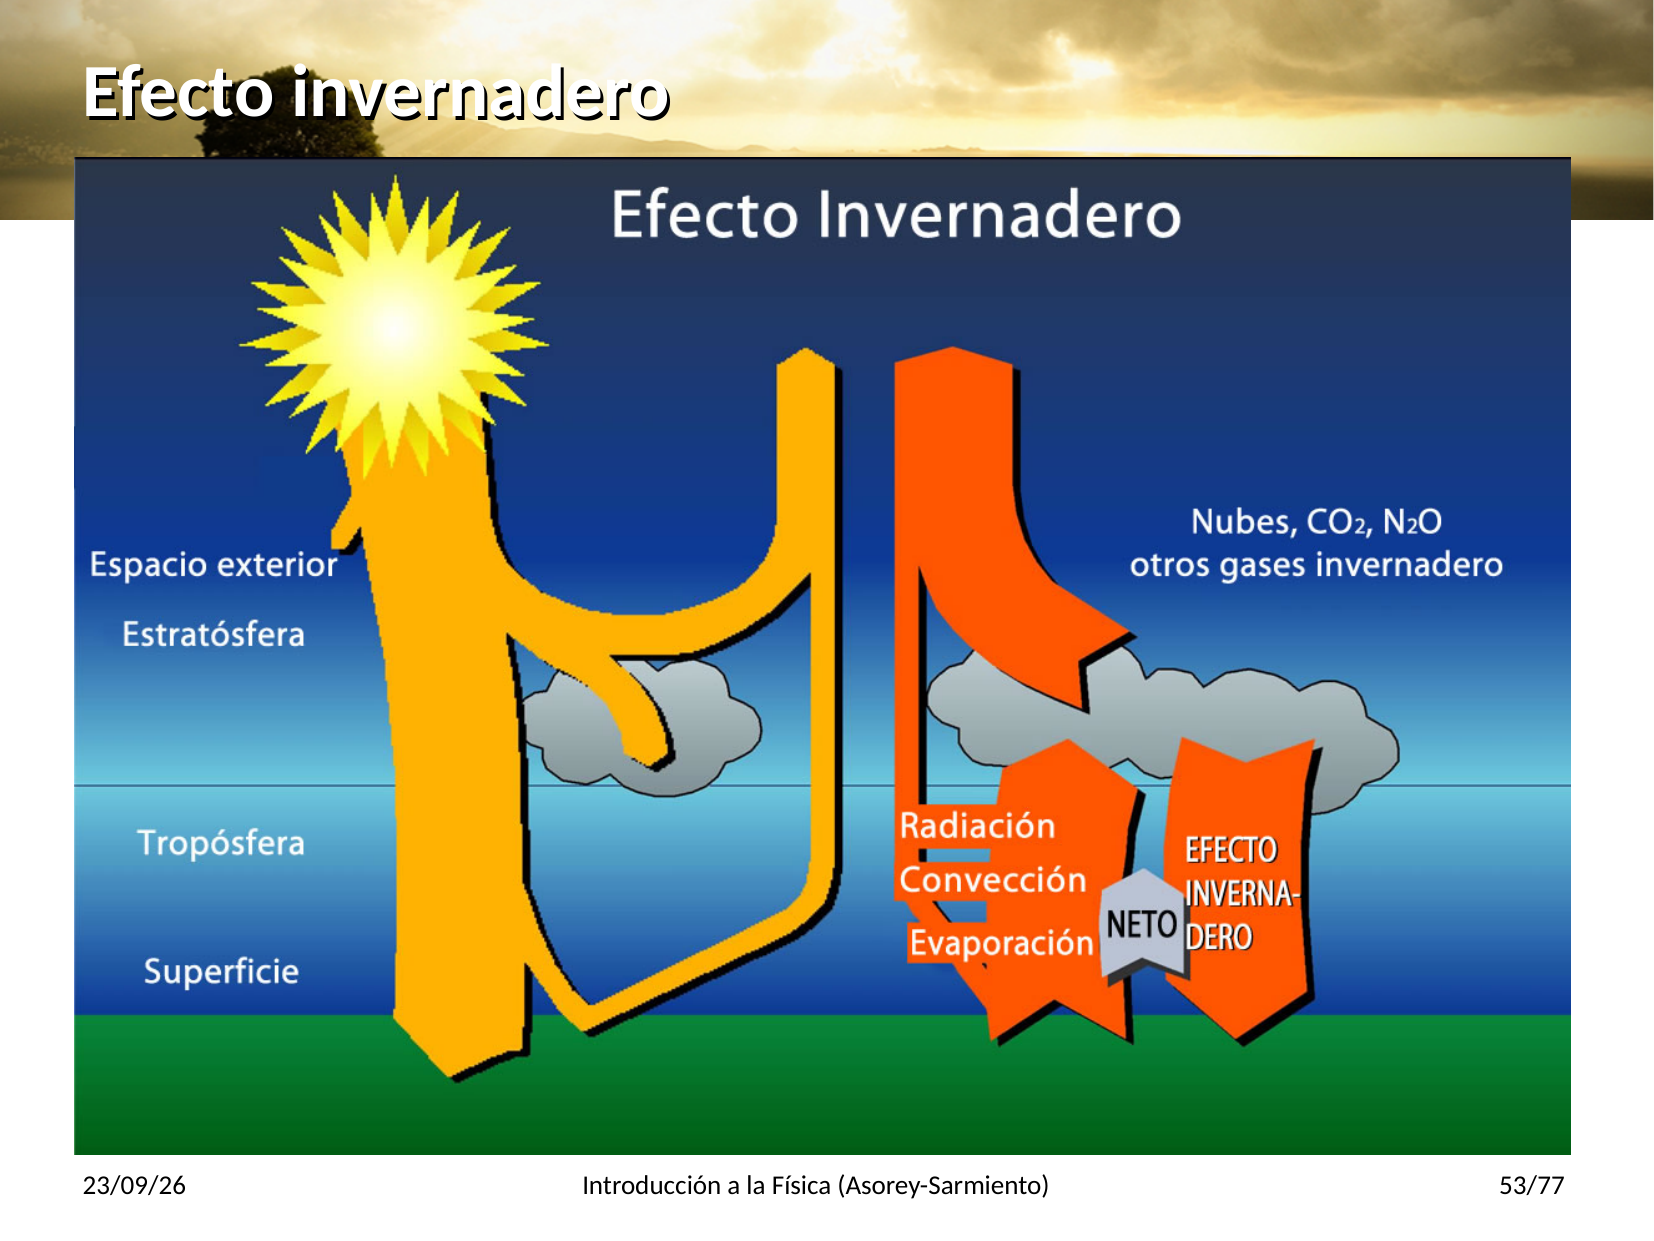

# Efecto invernadero
Introducción a la Física (Asorey-Sarmiento)
53